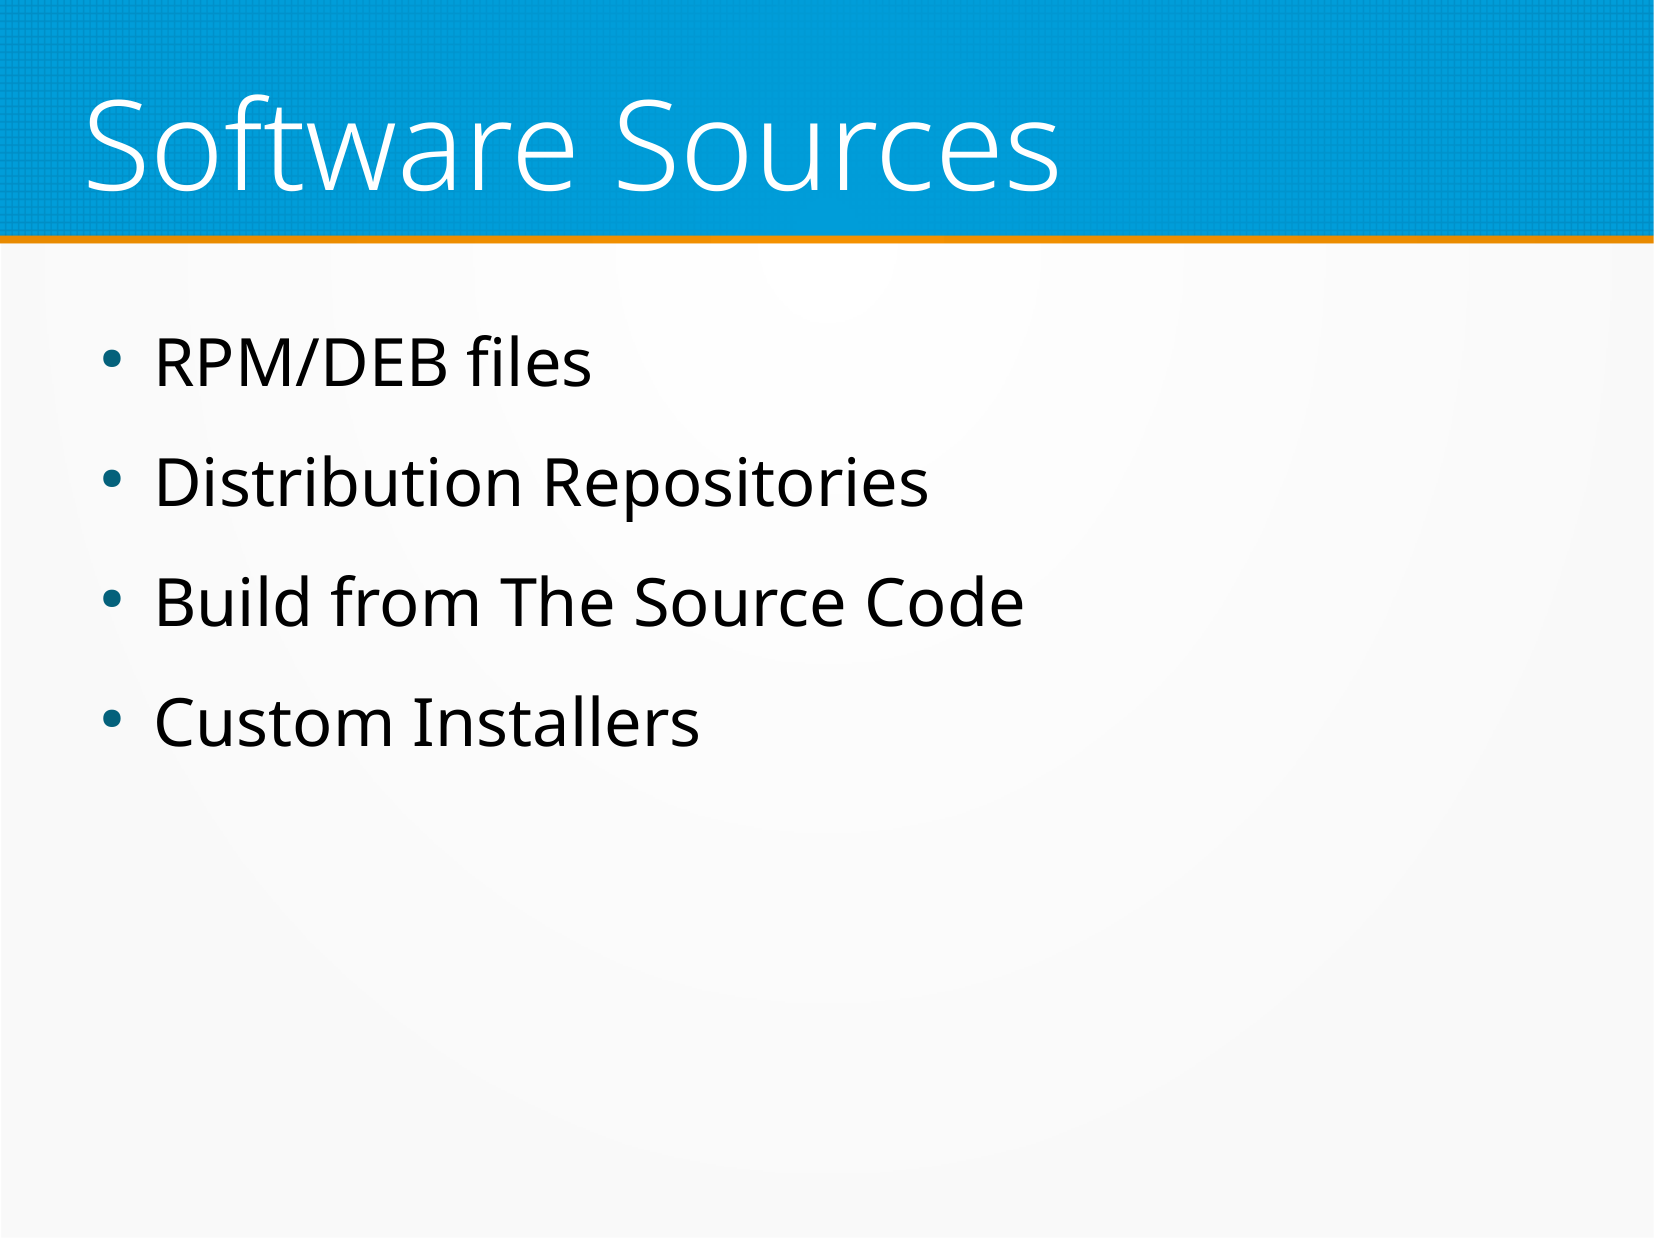

# Software Sources
RPM/DEB files
Distribution Repositories
Build from The Source Code
Custom Installers